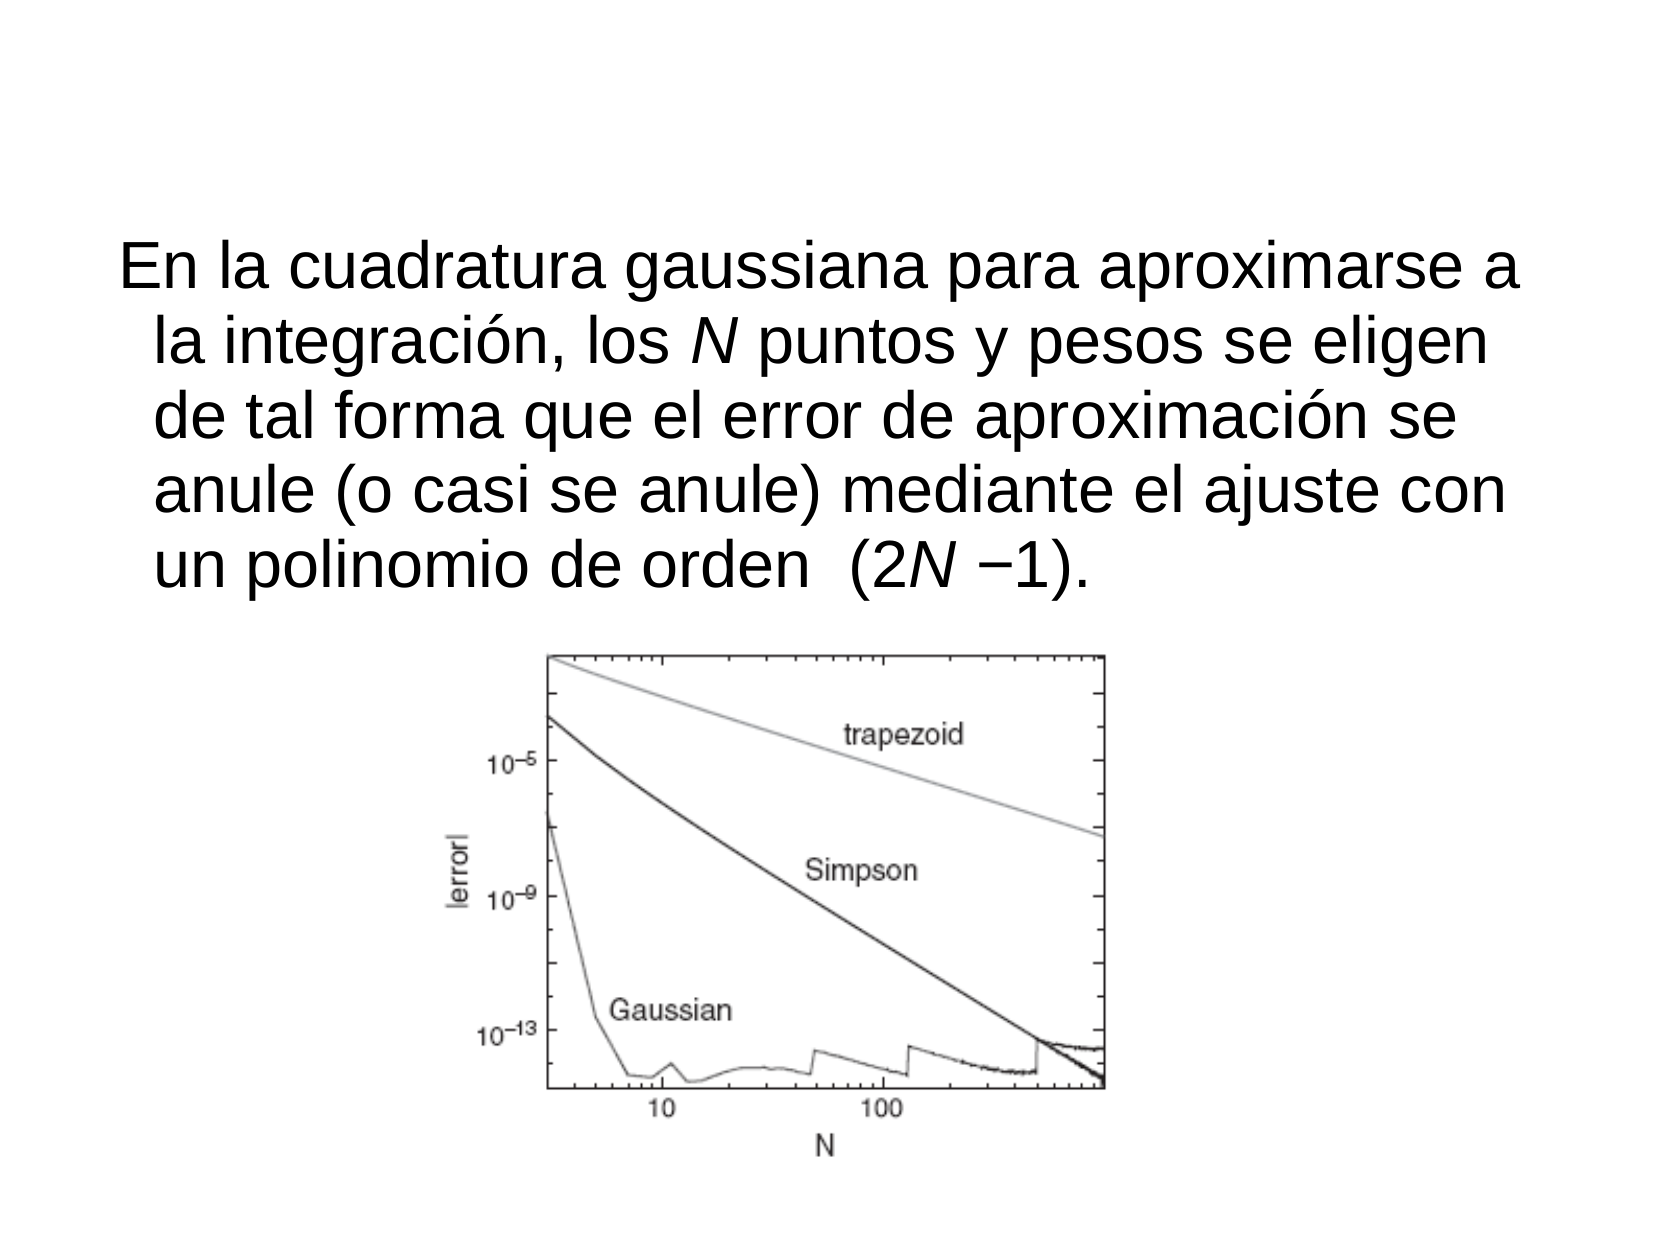

#
En la cuadratura gaussiana para aproximarse a la integración, los N puntos y pesos se eligen de tal forma que el error de aproximación se anule (o casi se anule) mediante el ajuste con un polinomio de orden (2N −1).